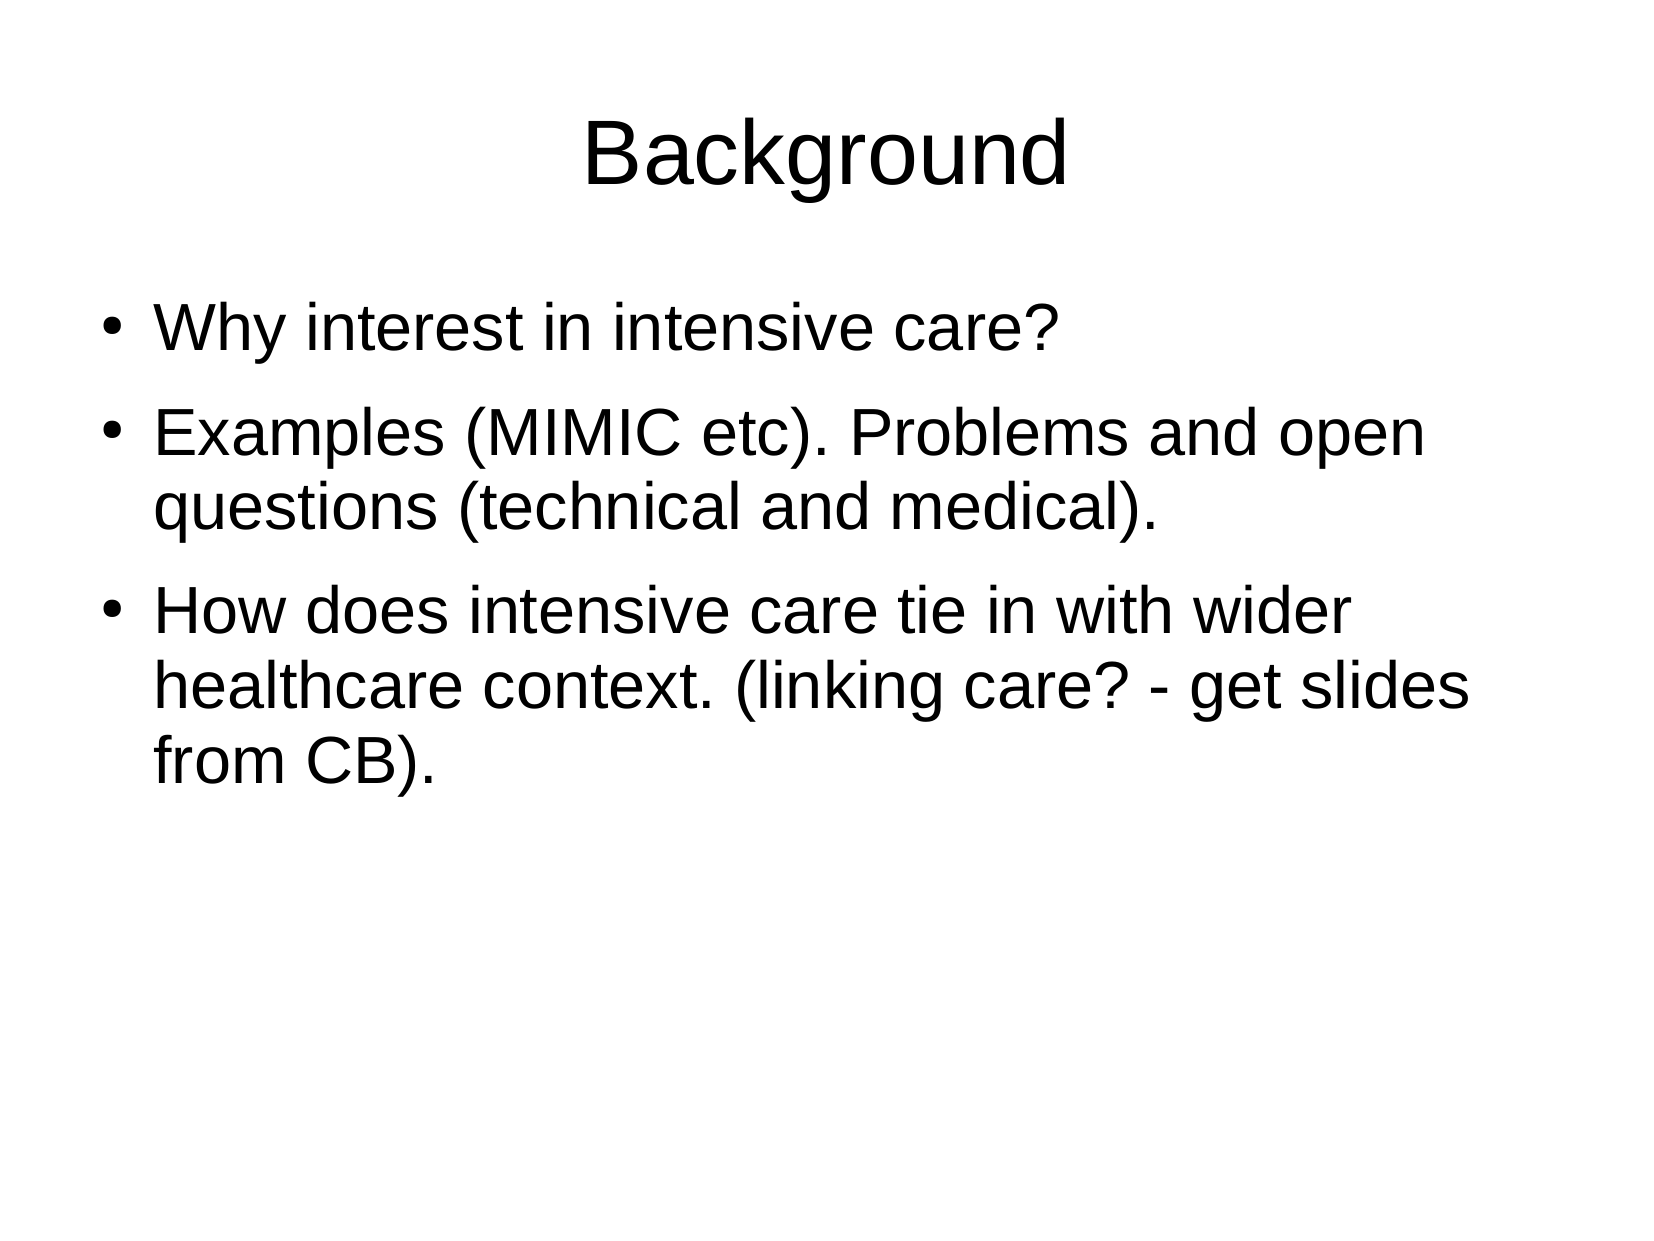

# Background
Why interest in intensive care?
Examples (MIMIC etc). Problems and open questions (technical and medical).
How does intensive care tie in with wider healthcare context. (linking care? - get slides from CB).